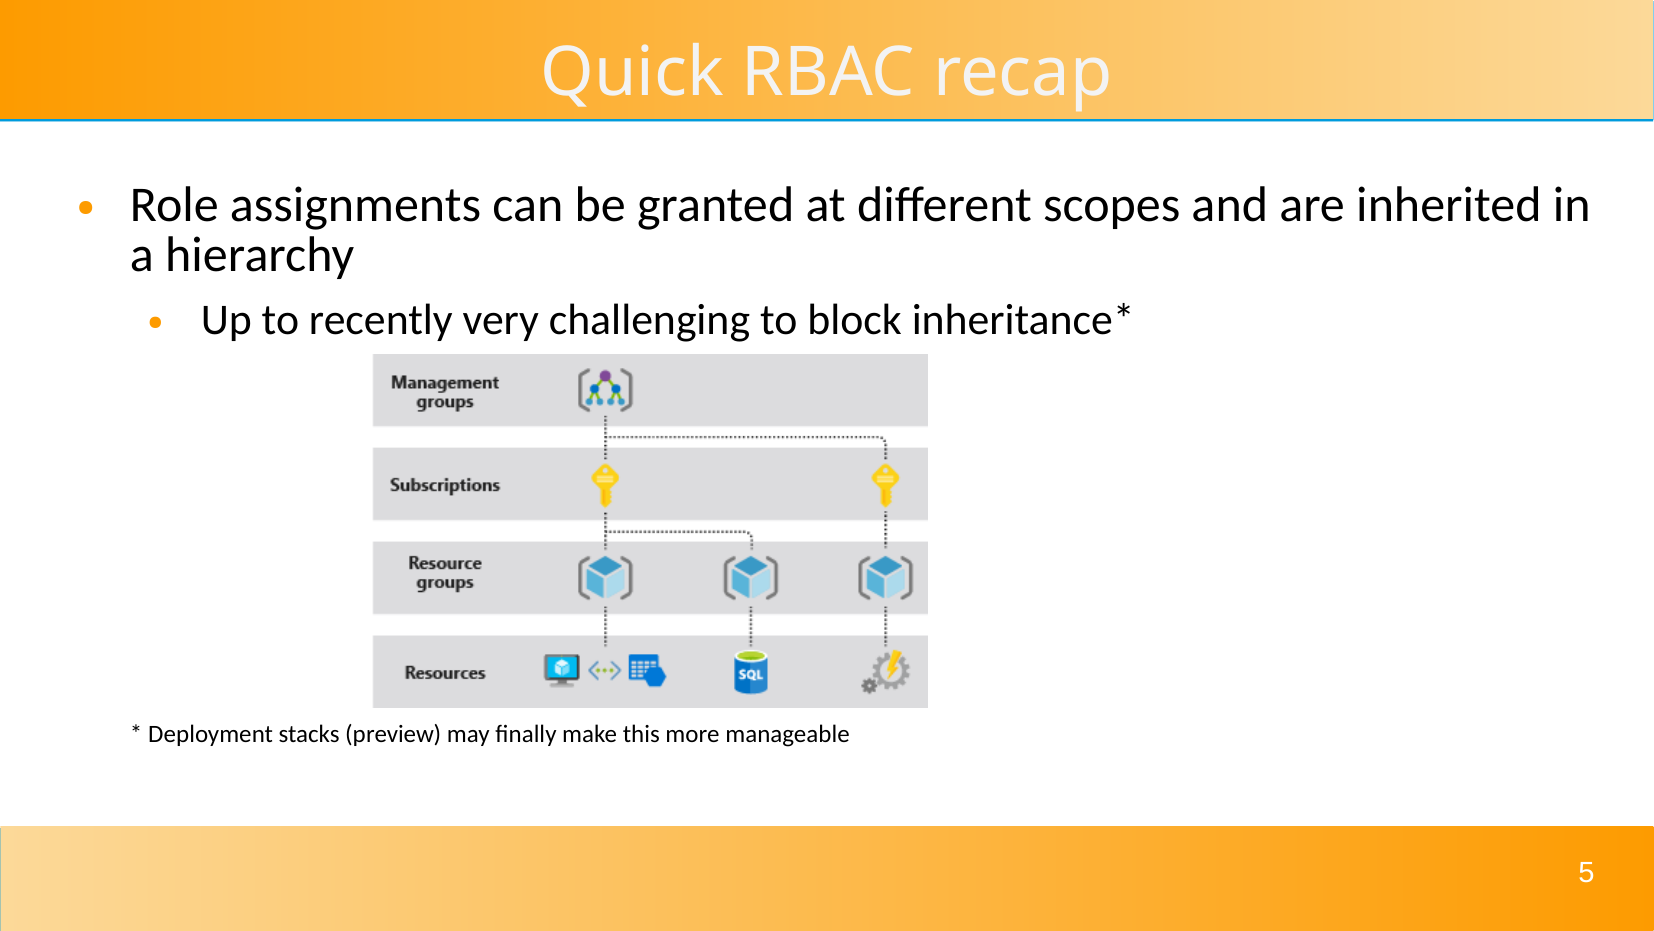

# Quick RBAC recap
Role assignments can be granted at different scopes and are inherited in a hierarchy
Up to recently very challenging to block inheritance*
* Deployment stacks (preview) may finally make this more manageable
5